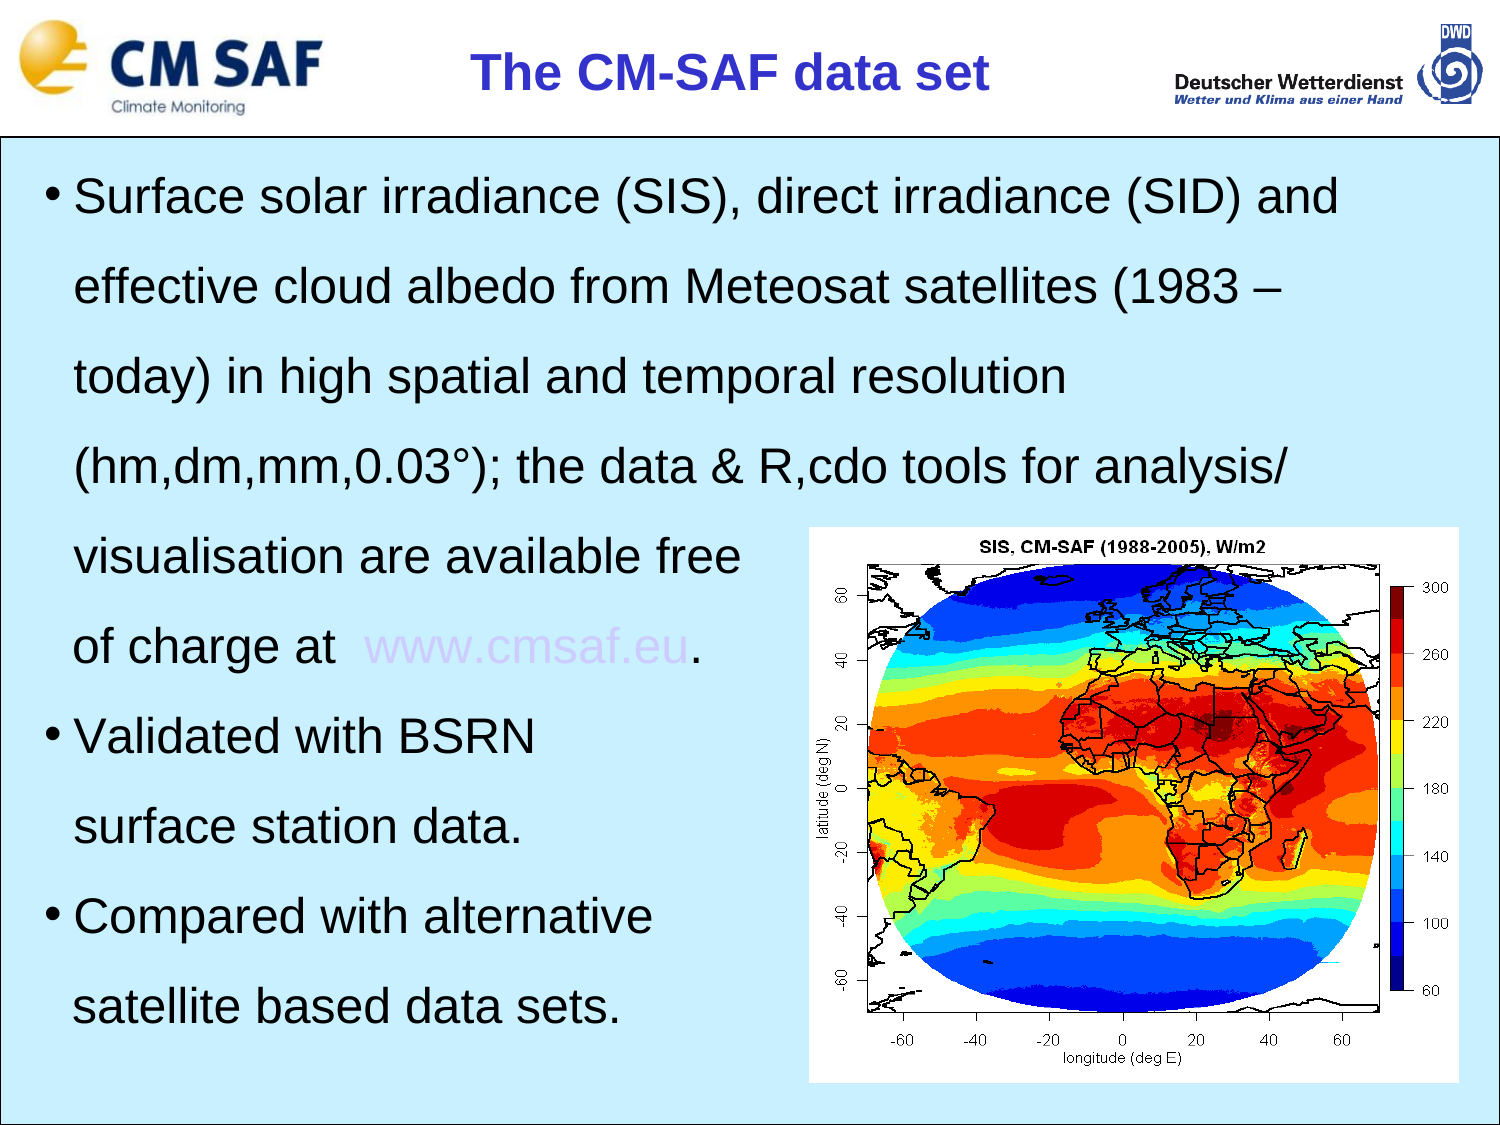

The CM-SAF data set
Surface solar irradiance (SIS), direct irradiance (SID) and effective cloud albedo from Meteosat satellites (1983 – today) in high spatial and temporal resolution (hm,dm,mm,0.03°); the data & R,cdo tools for analysis/ visualisation are available free
 of charge at www.cmsaf.eu.
Validated with BSRN surface station data.
Compared with alternative
 satellite based data sets.